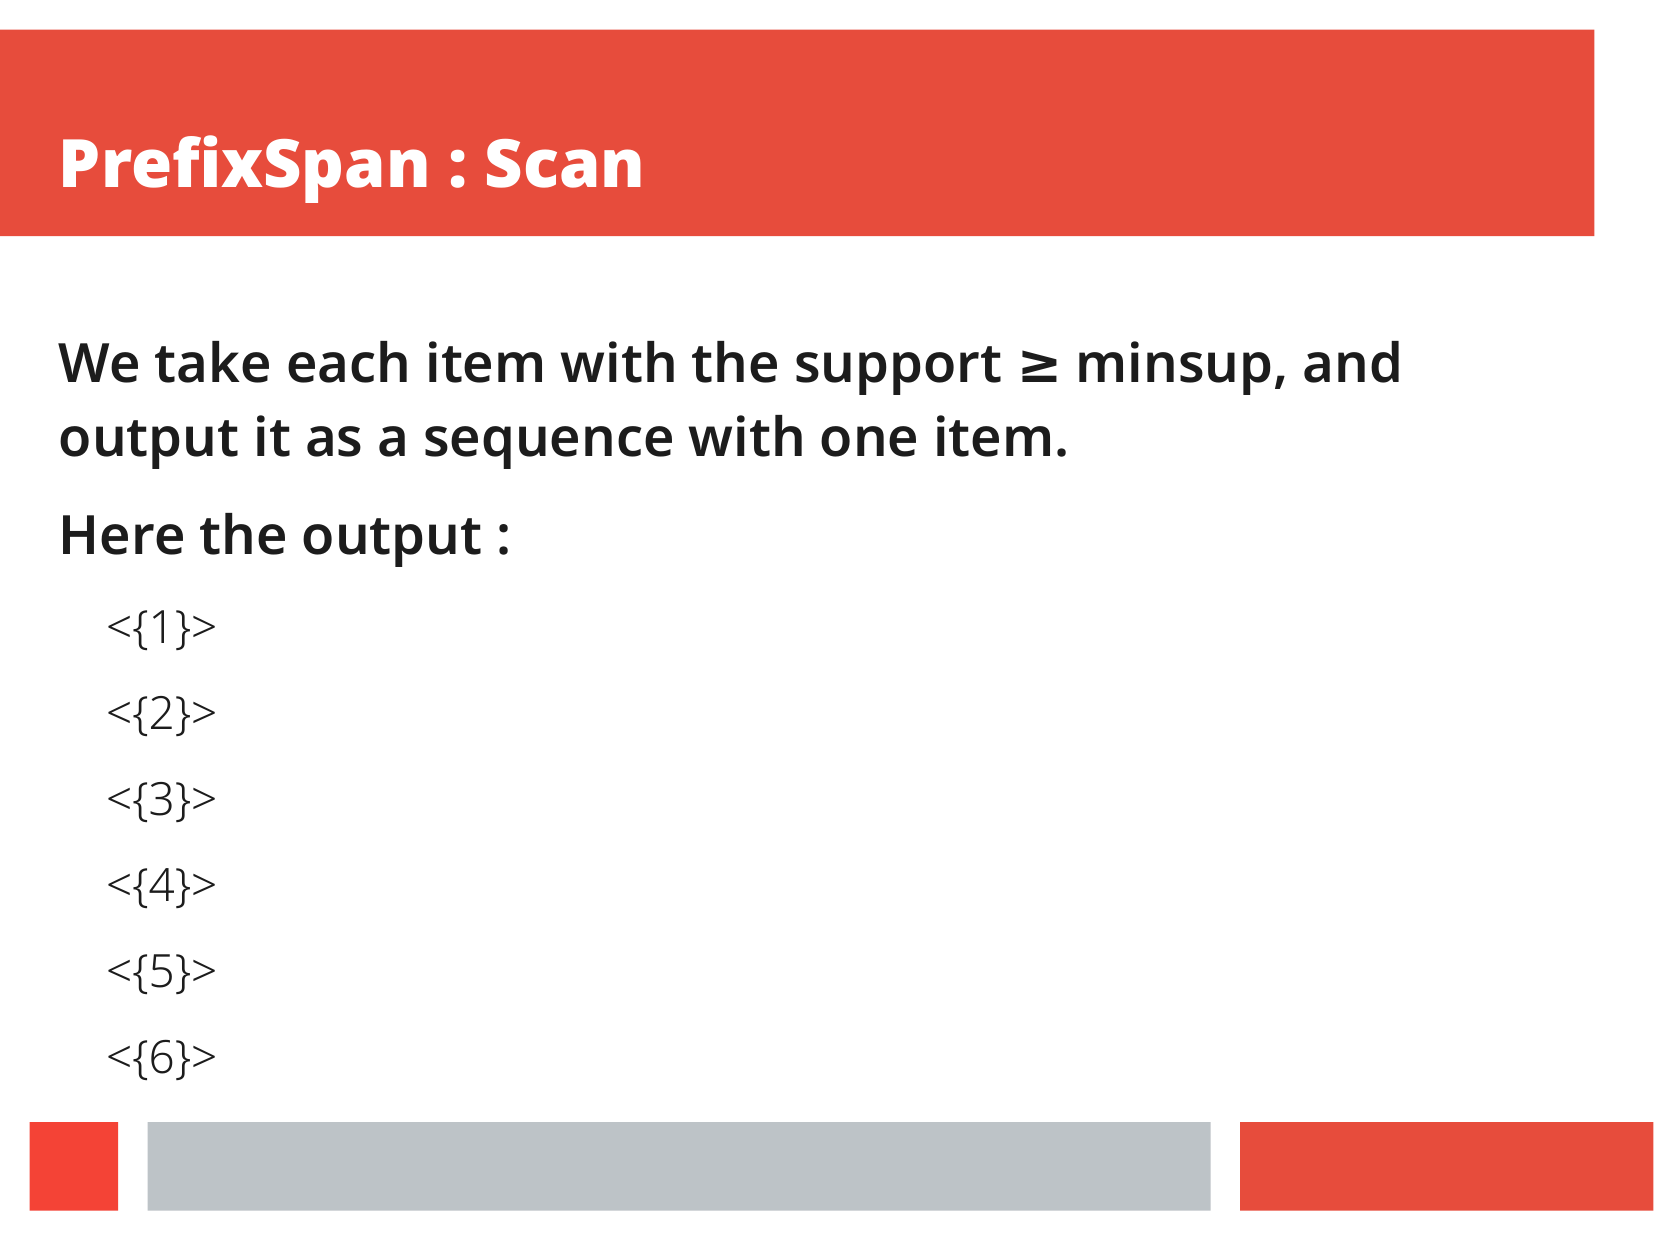

# PrefixSpan : Scan
We take each item with the support ≥ minsup, and output it as a sequence with one item.
Here the output :
<{1}>
<{2}>
<{3}>
<{4}>
<{5}>
<{6}>